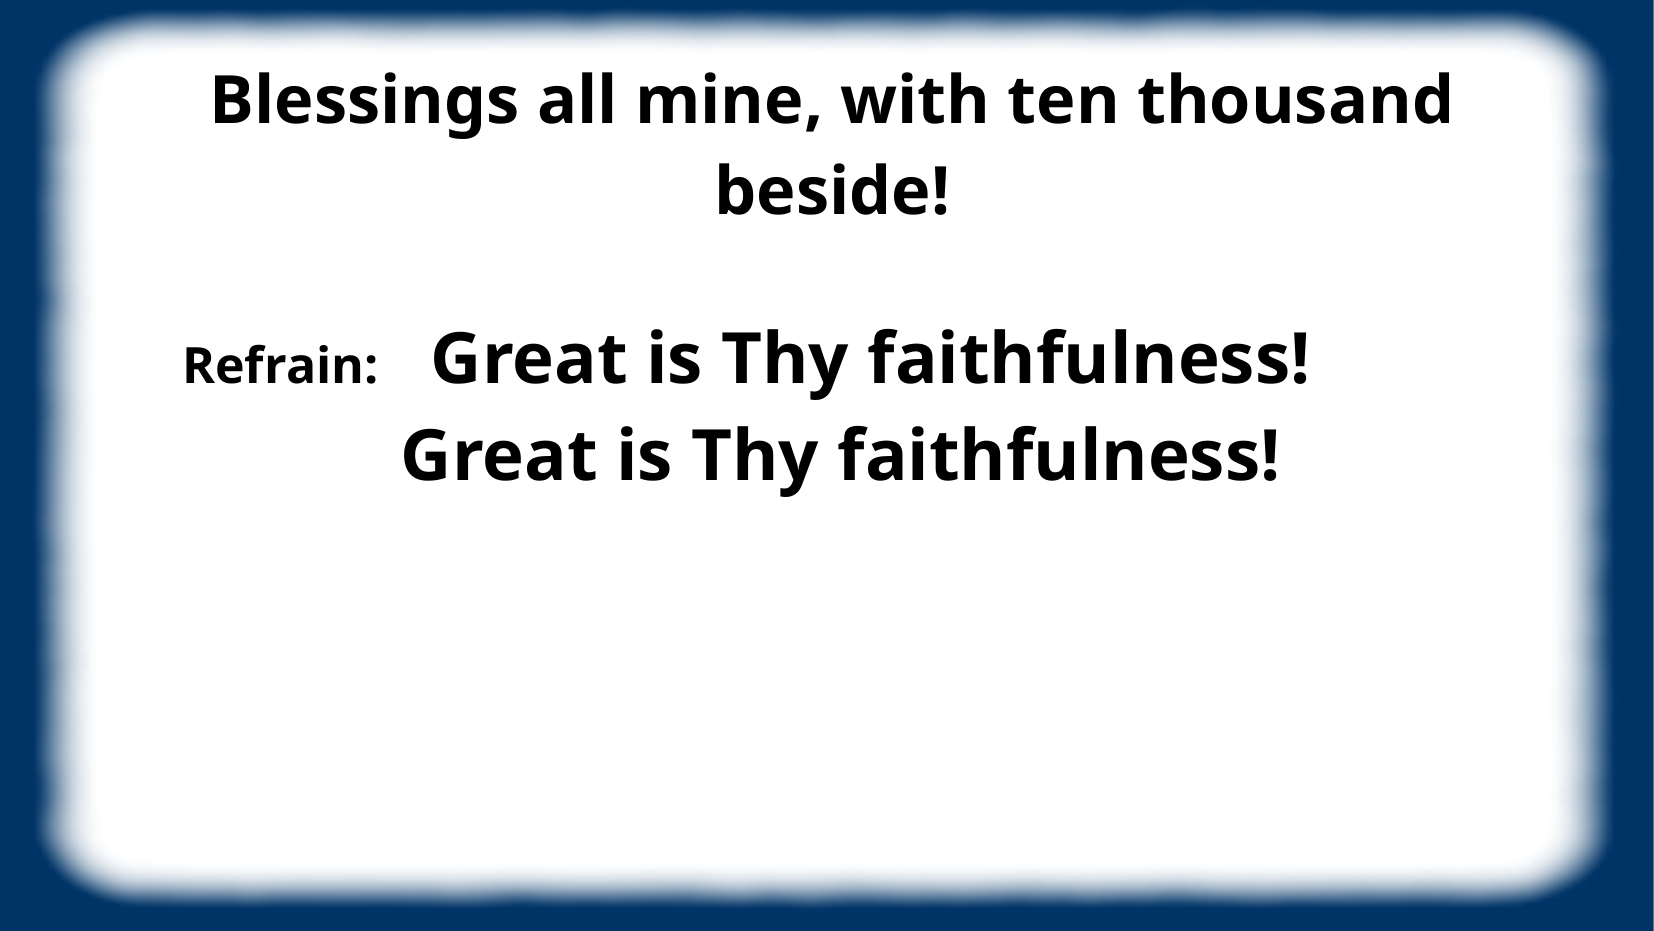

Blessings all mine, with ten thousand beside!
 Refrain: Great is Thy faithfulness!
 Great is Thy faithfulness!